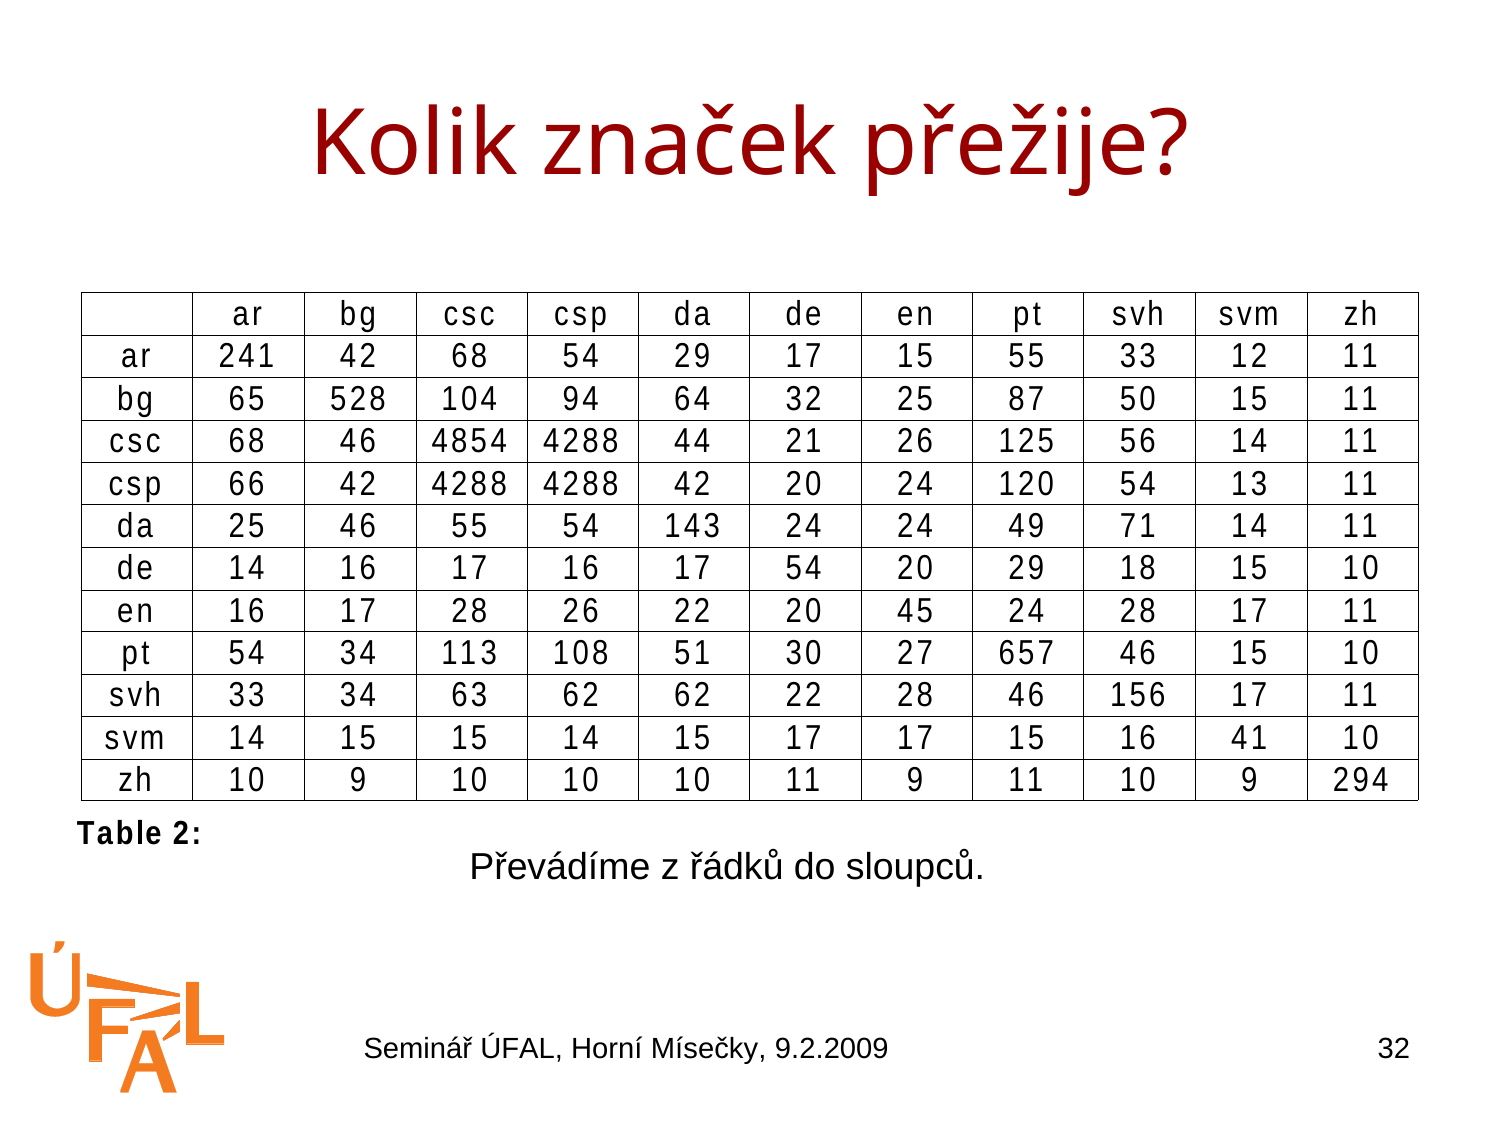

# Kolik značek přežije?
Převádíme z řádků do sloupců.
Seminář ÚFAL, Horní Mísečky, 9.2.2009
32